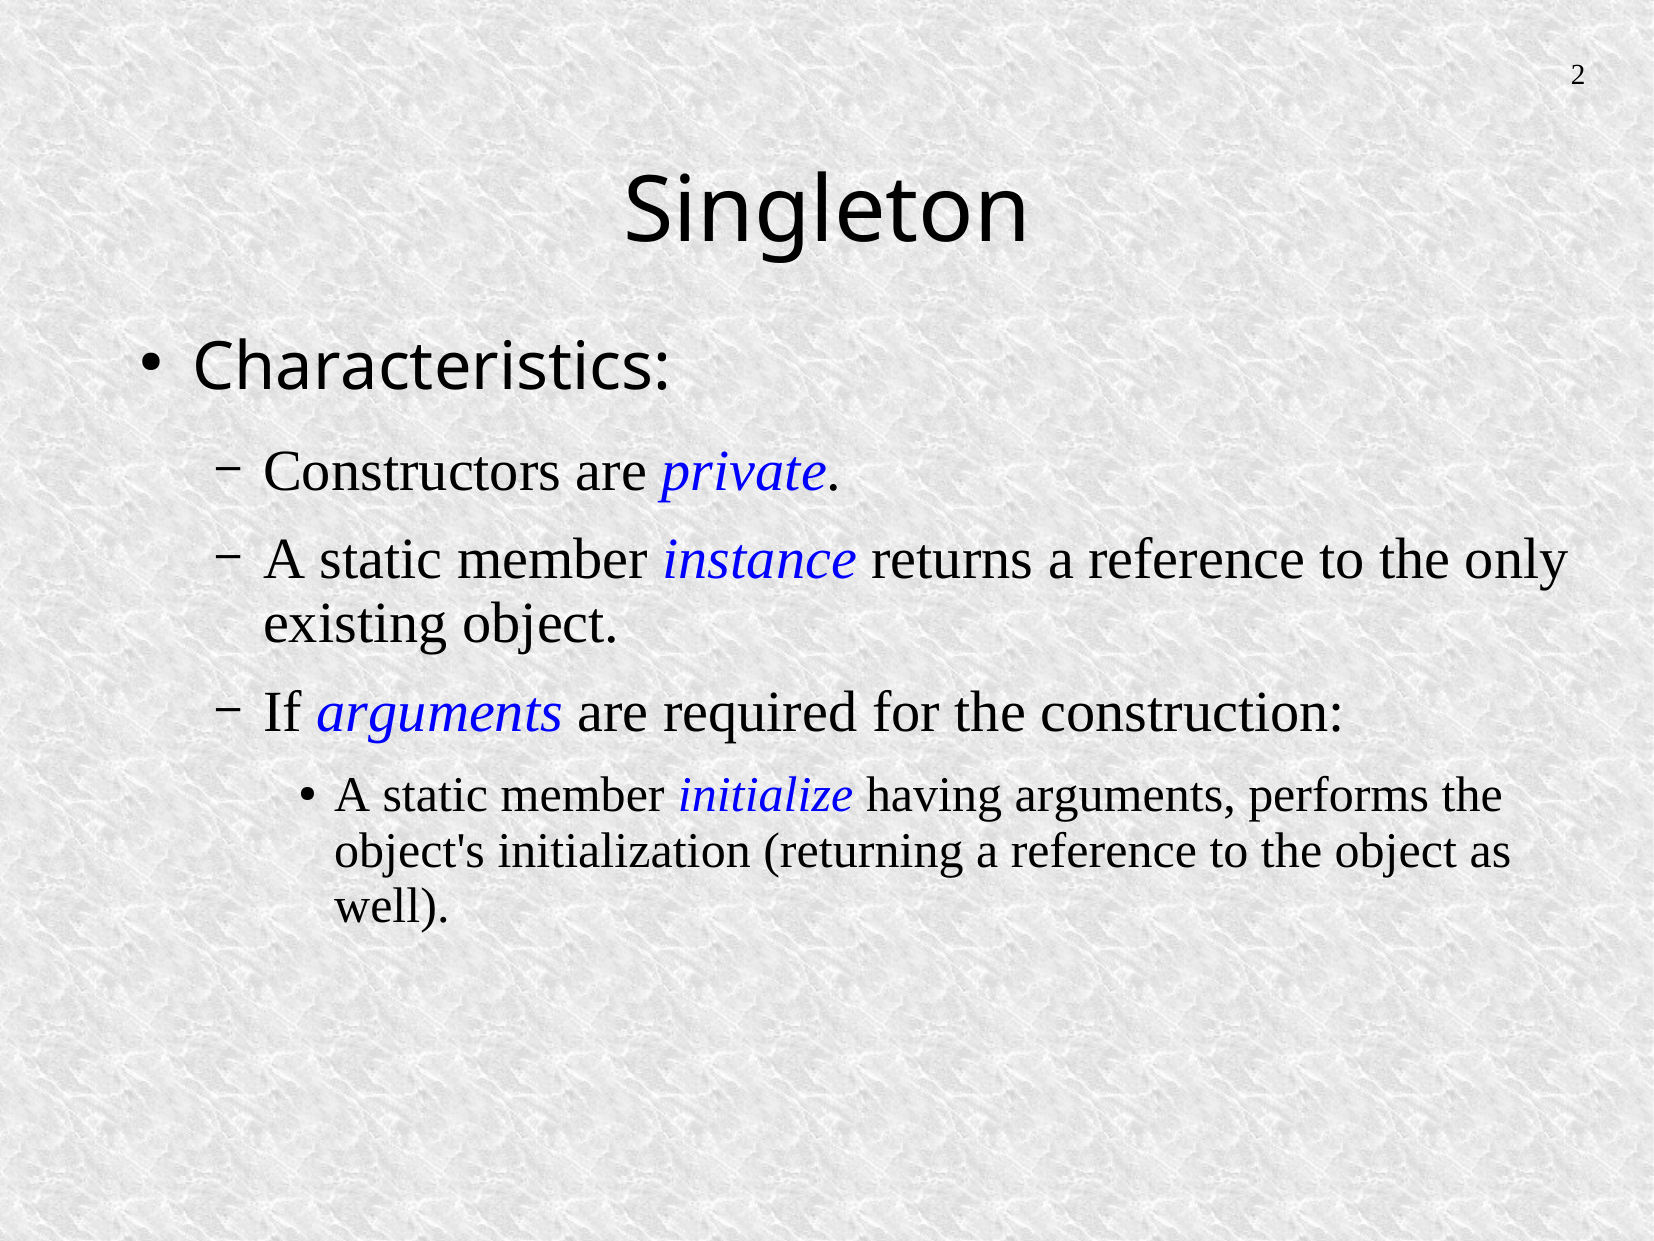

2
Singleton
# Characteristics:
Constructors are private.
A static member instance returns a reference to the only existing object.
If arguments are required for the construction:
A static member initialize having arguments, performs the object's initialization (returning a reference to the object as well).